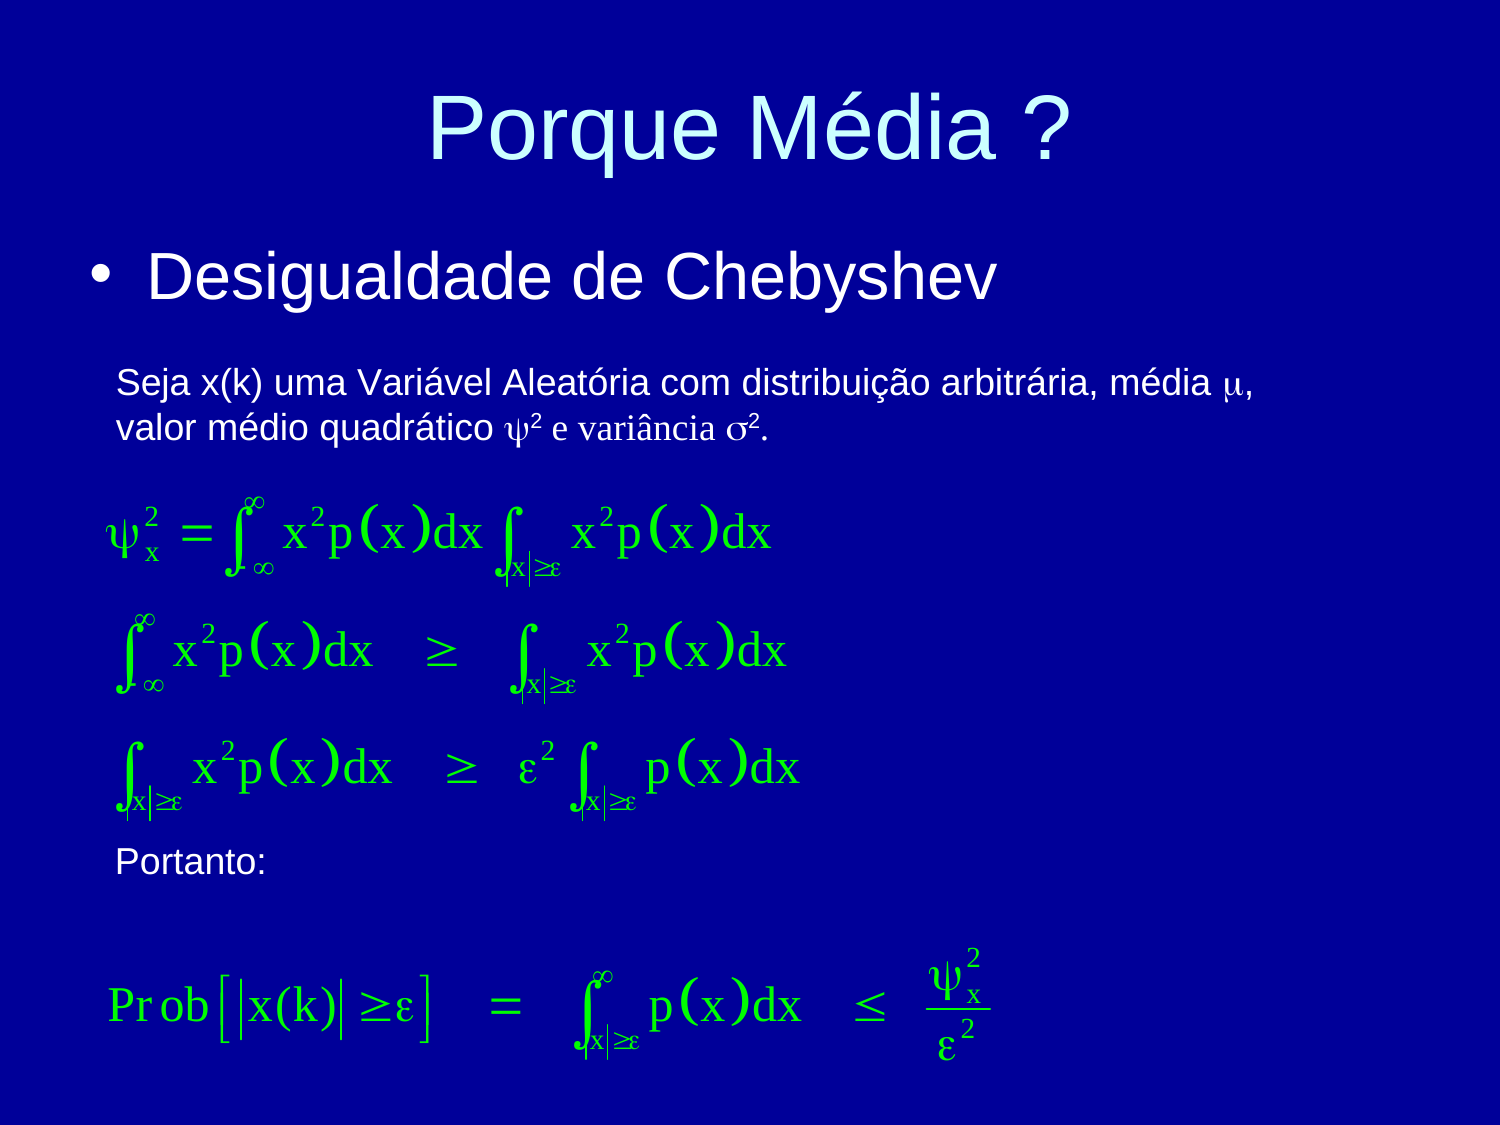

# Porque Média ?
Desigualdade de Chebyshev
Seja x(k) uma Variável Aleatória com distribuição arbitrária, média ,
valor médio quadrático 2 e variância 2.
Portanto: